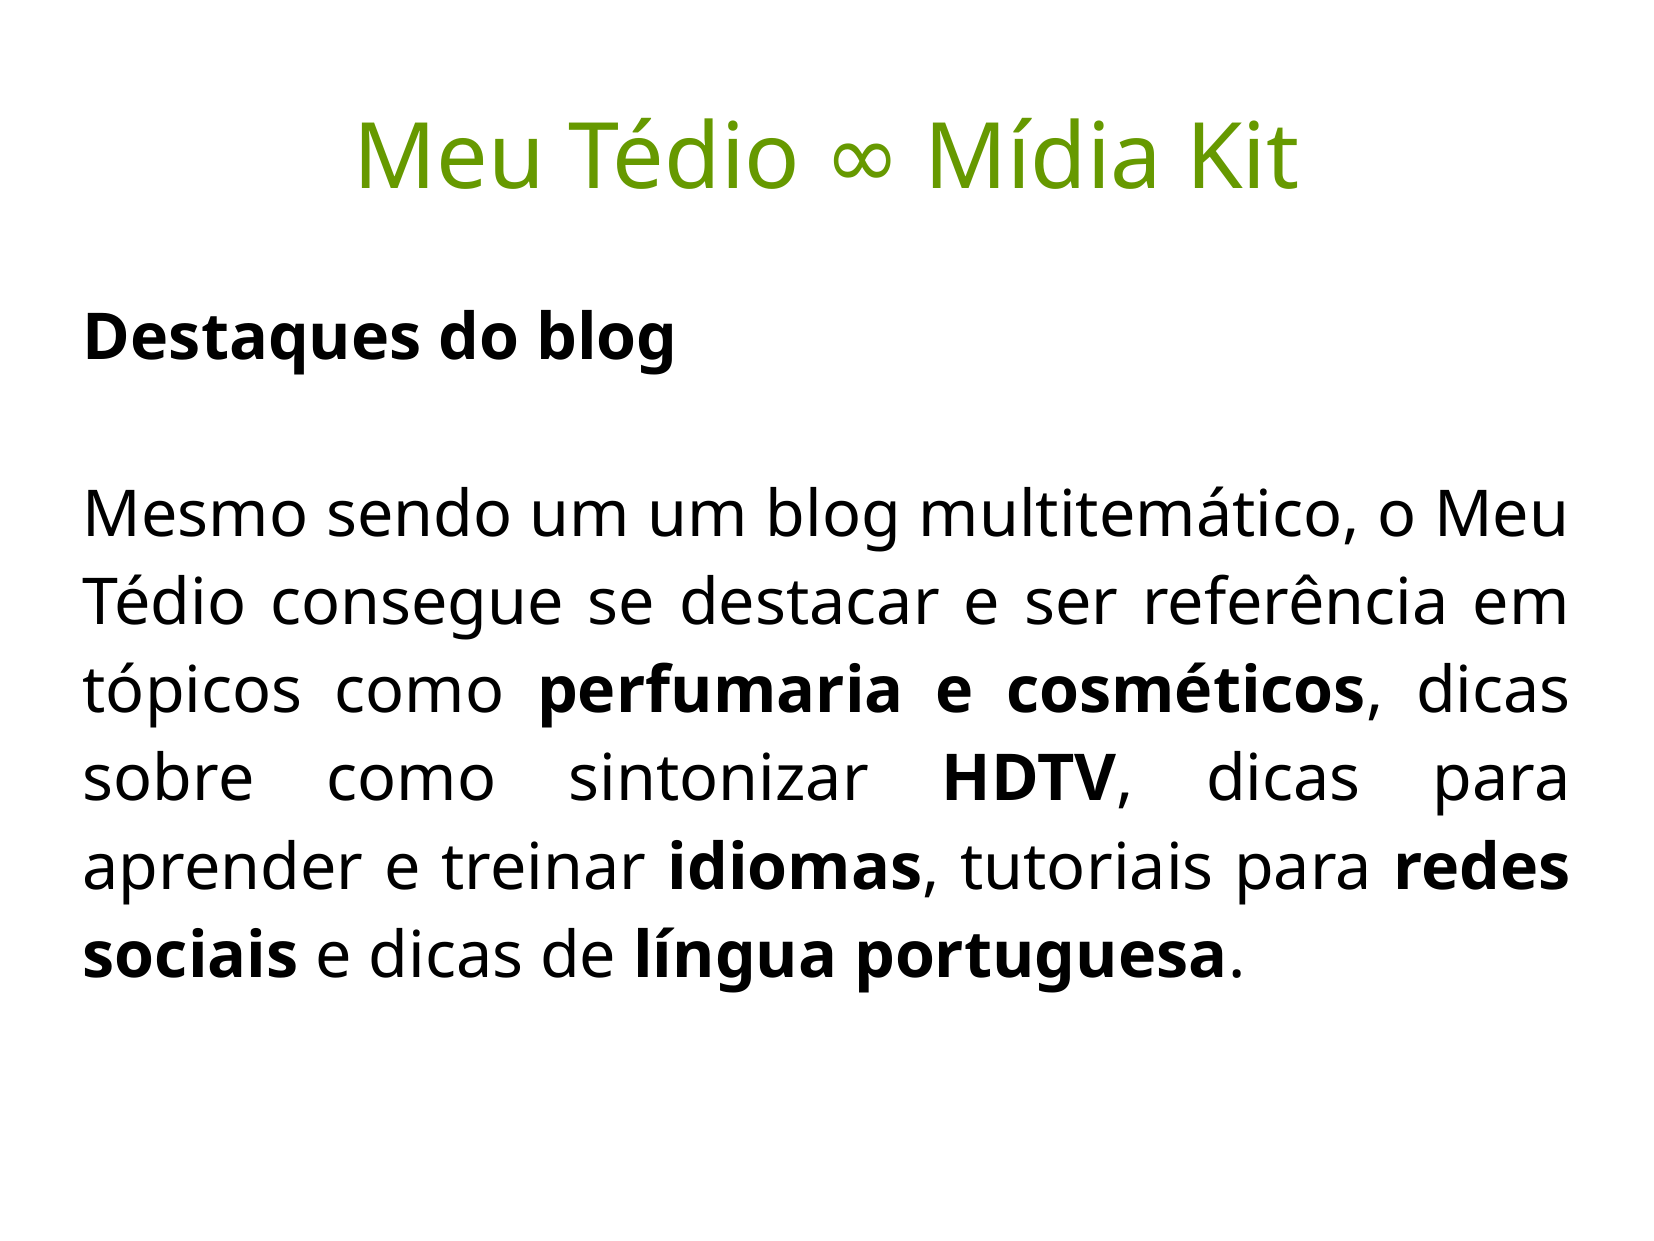

# Meu Tédio ∞ Mídia Kit
Destaques do blog
Mesmo sendo um um blog multitemático, o Meu Tédio consegue se destacar e ser referência em tópicos como perfumaria e cosméticos, dicas sobre como sintonizar HDTV, dicas para aprender e treinar idiomas, tutoriais para redes sociais e dicas de língua portuguesa.